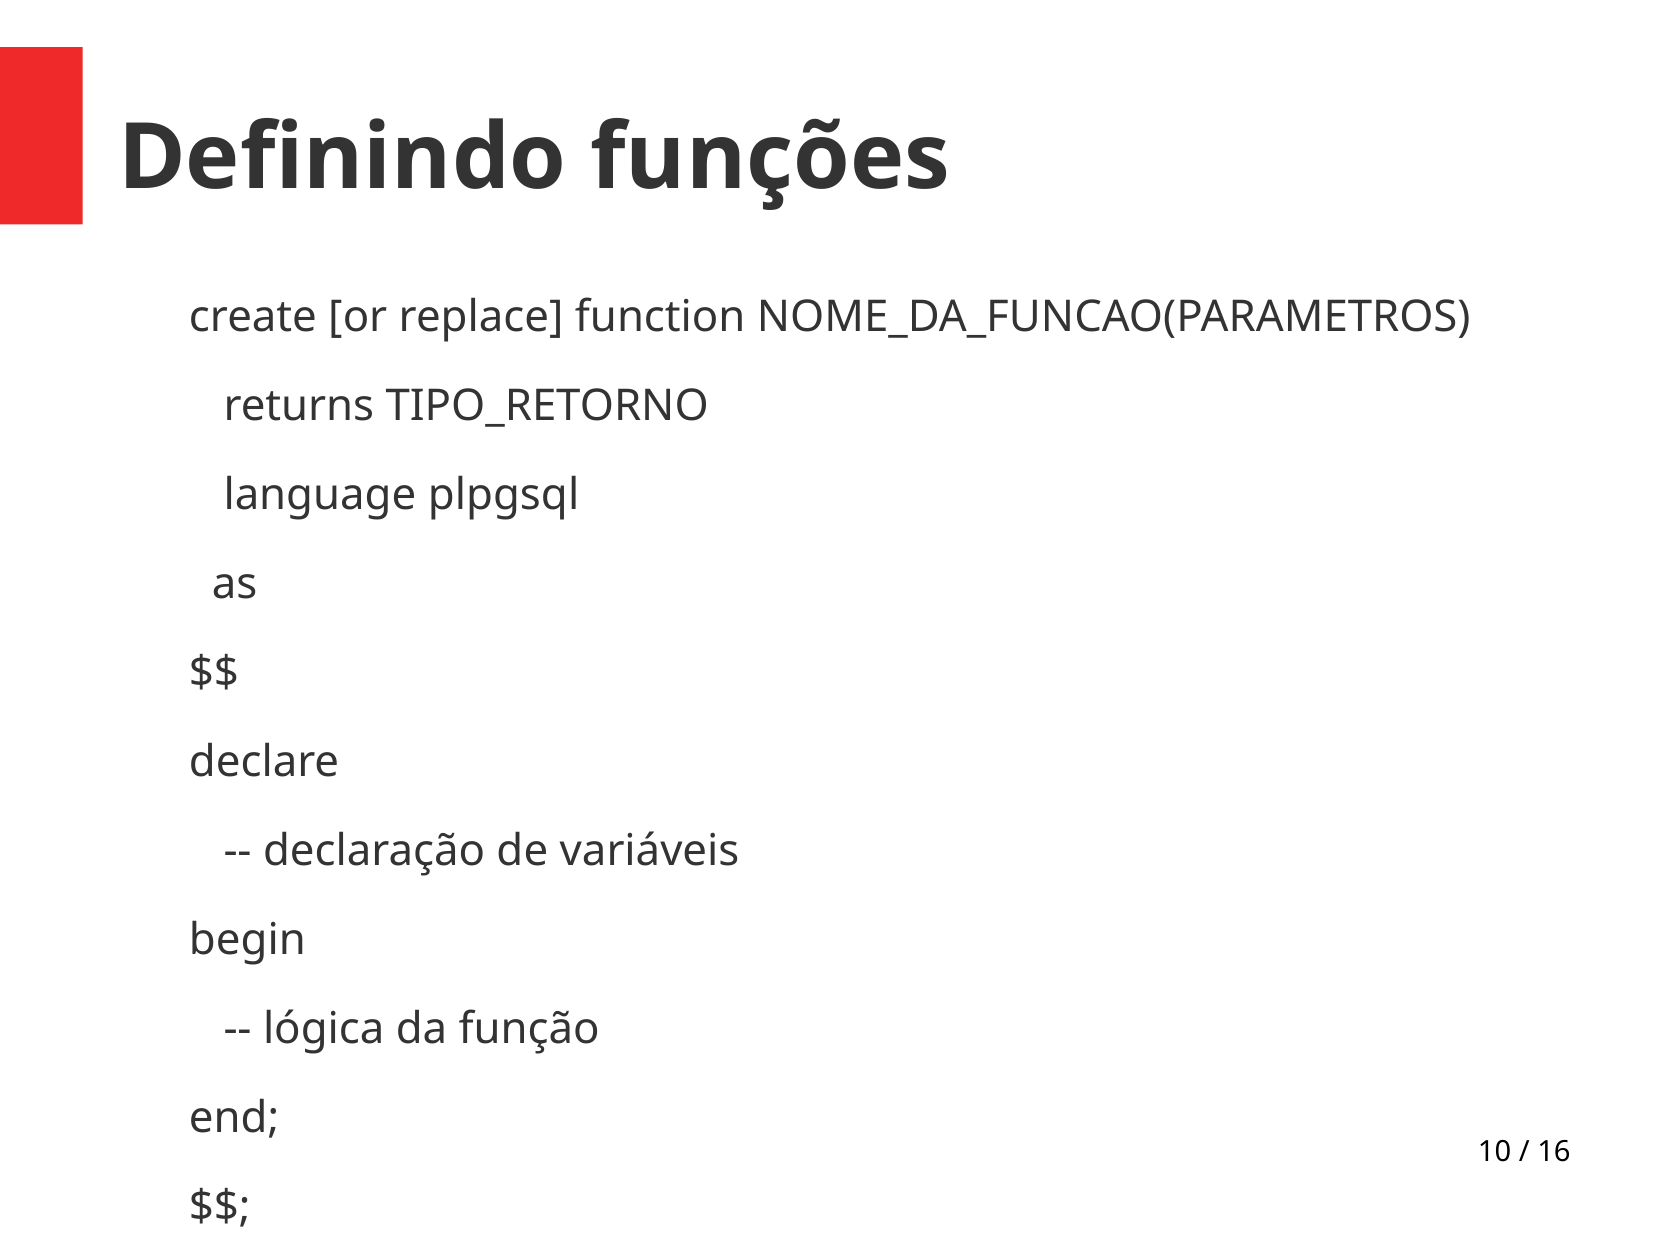

# Definindo funções
create [or replace] function NOME_DA_FUNCAO(PARAMETROS)
 returns TIPO_RETORNO
 language plpgsql
 as
$$
declare
 -- declaração de variáveis
begin
 -- lógica da função
end;
$$;
10